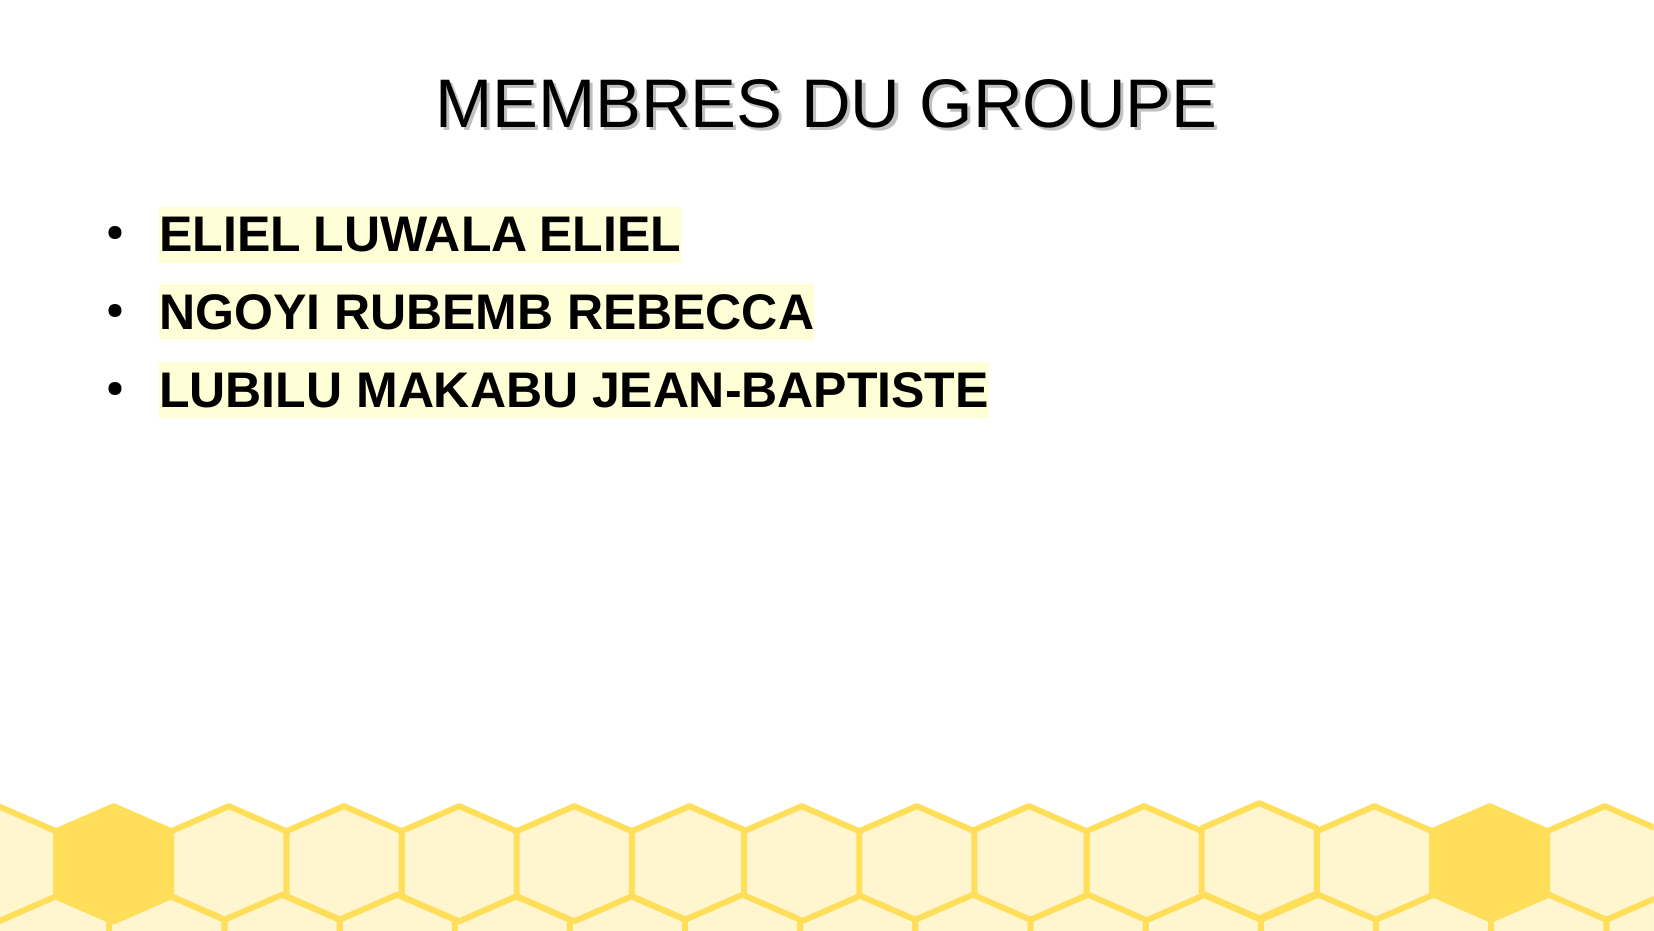

# MEMBRES DU GROUPE
ELIEL LUWALA ELIEL
NGOYI RUBEMB REBECCA
LUBILU MAKABU JEAN-BAPTISTE